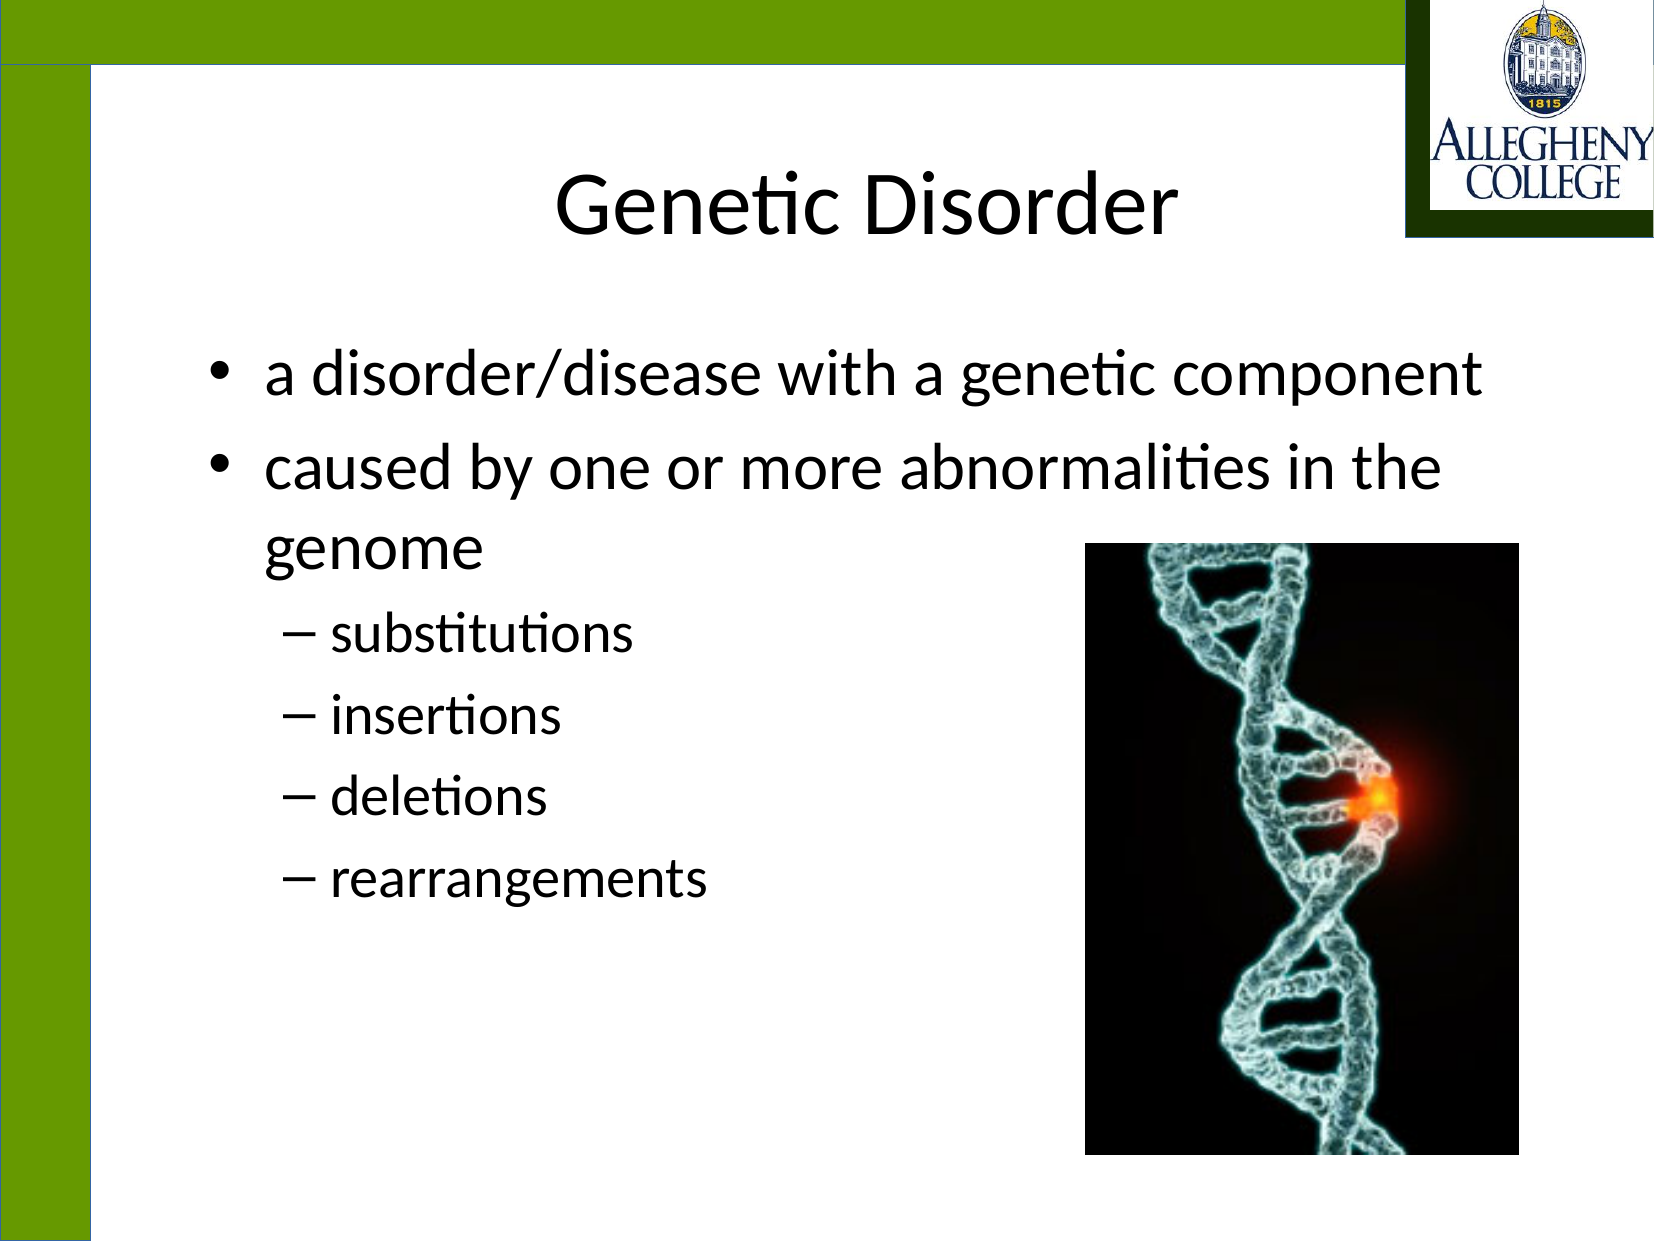

# Genetic Disorder
a disorder/disease with a genetic component
caused by one or more abnormalities in the genome
substitutions
insertions
deletions
rearrangements